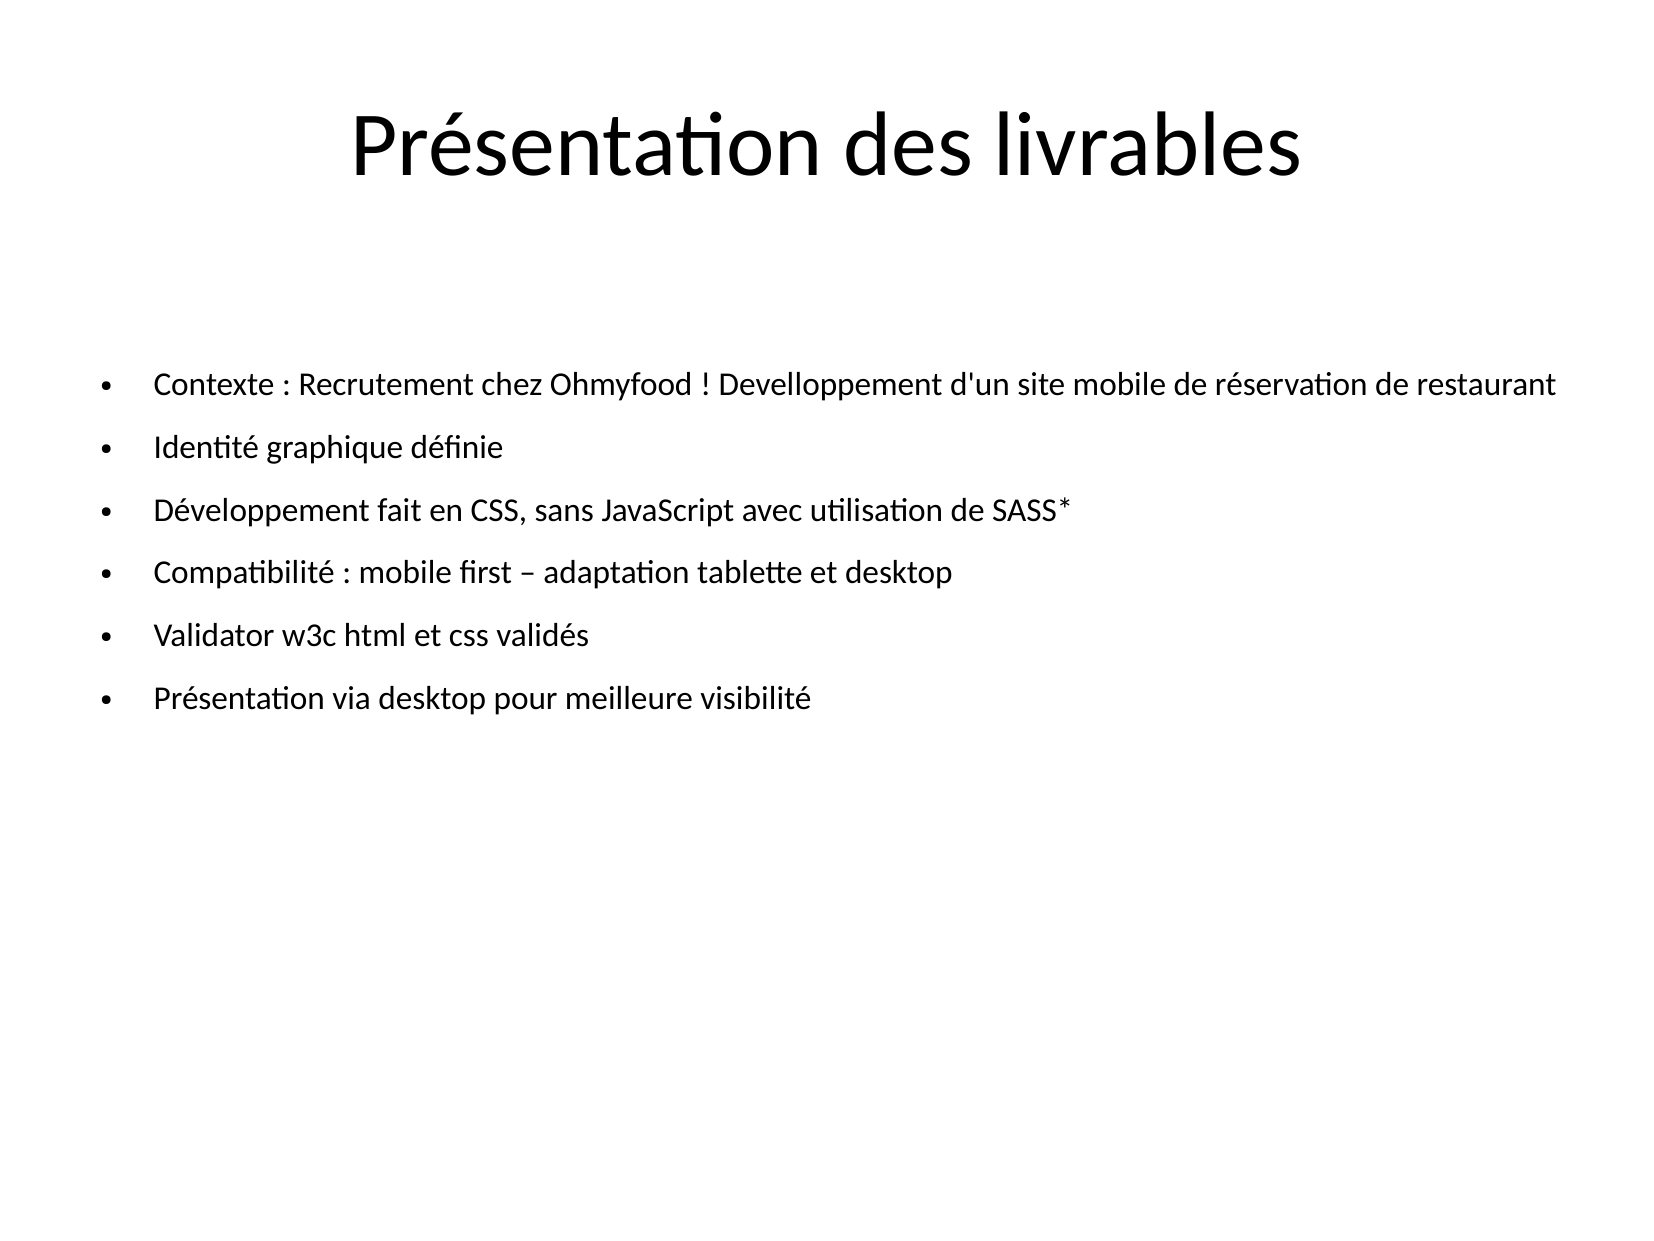

# Présentation des livrables
Contexte : Recrutement chez Ohmyfood ! Develloppement d'un site mobile de réservation de restaurant
Identité graphique définie
Développement fait en CSS, sans JavaScript avec utilisation de SASS*
Compatibilité : mobile first – adaptation tablette et desktop
Validator w3c html et css validés
Présentation via desktop pour meilleure visibilité